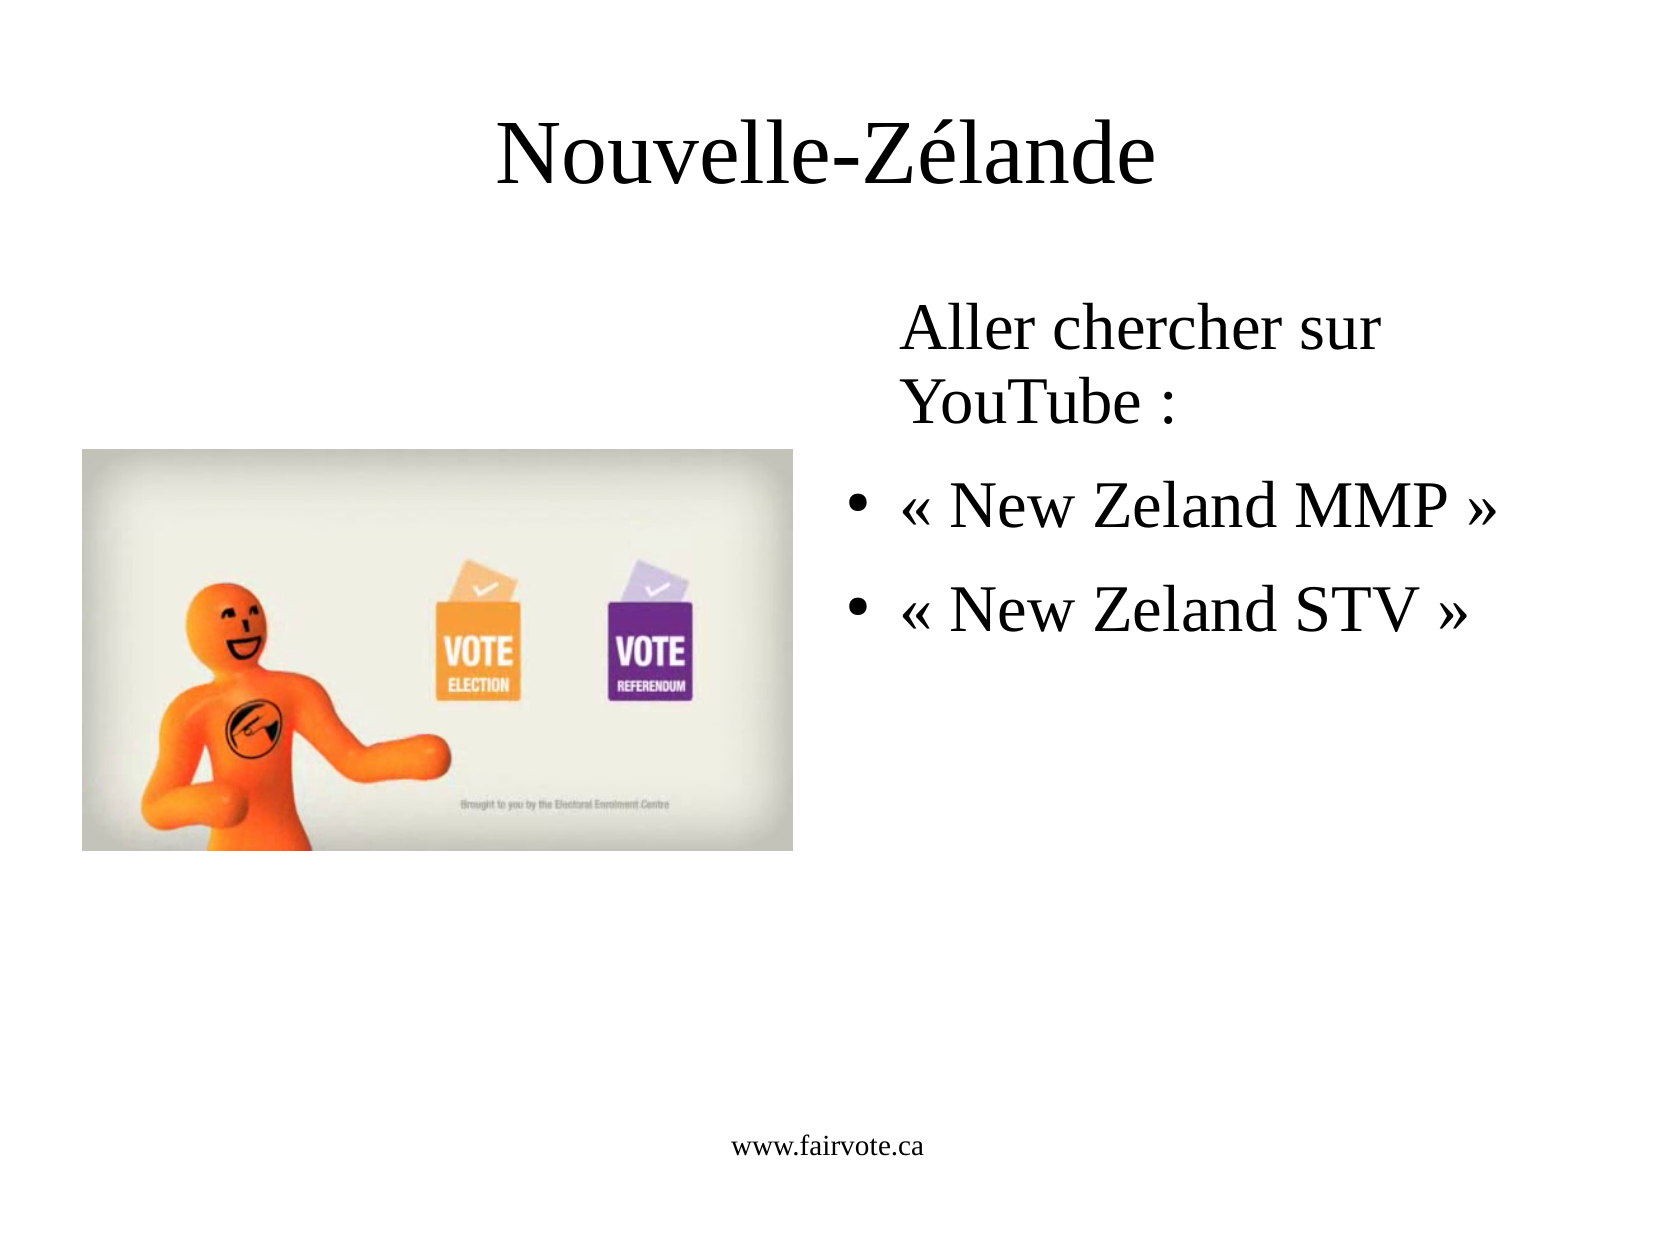

# Nouvelle-Zélande
Aller chercher sur YouTube :
« New Zeland MMP »
« New Zeland STV »
www.fairvote.ca